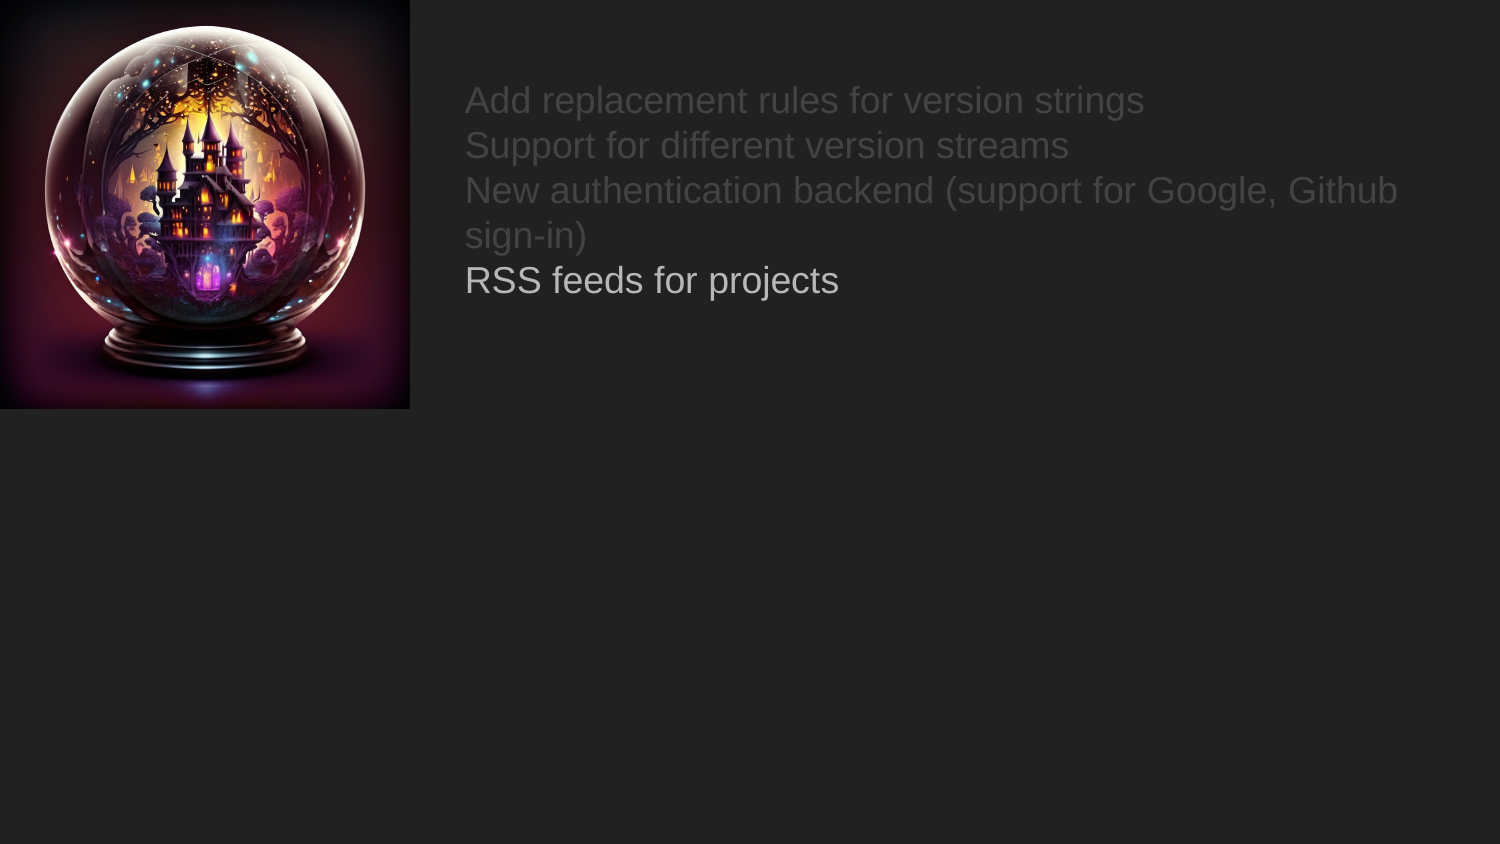

Add replacement rules for version strings
Support for different version streams
New authentication backend (support for Google, Github sign-in)
RSS feeds for projects